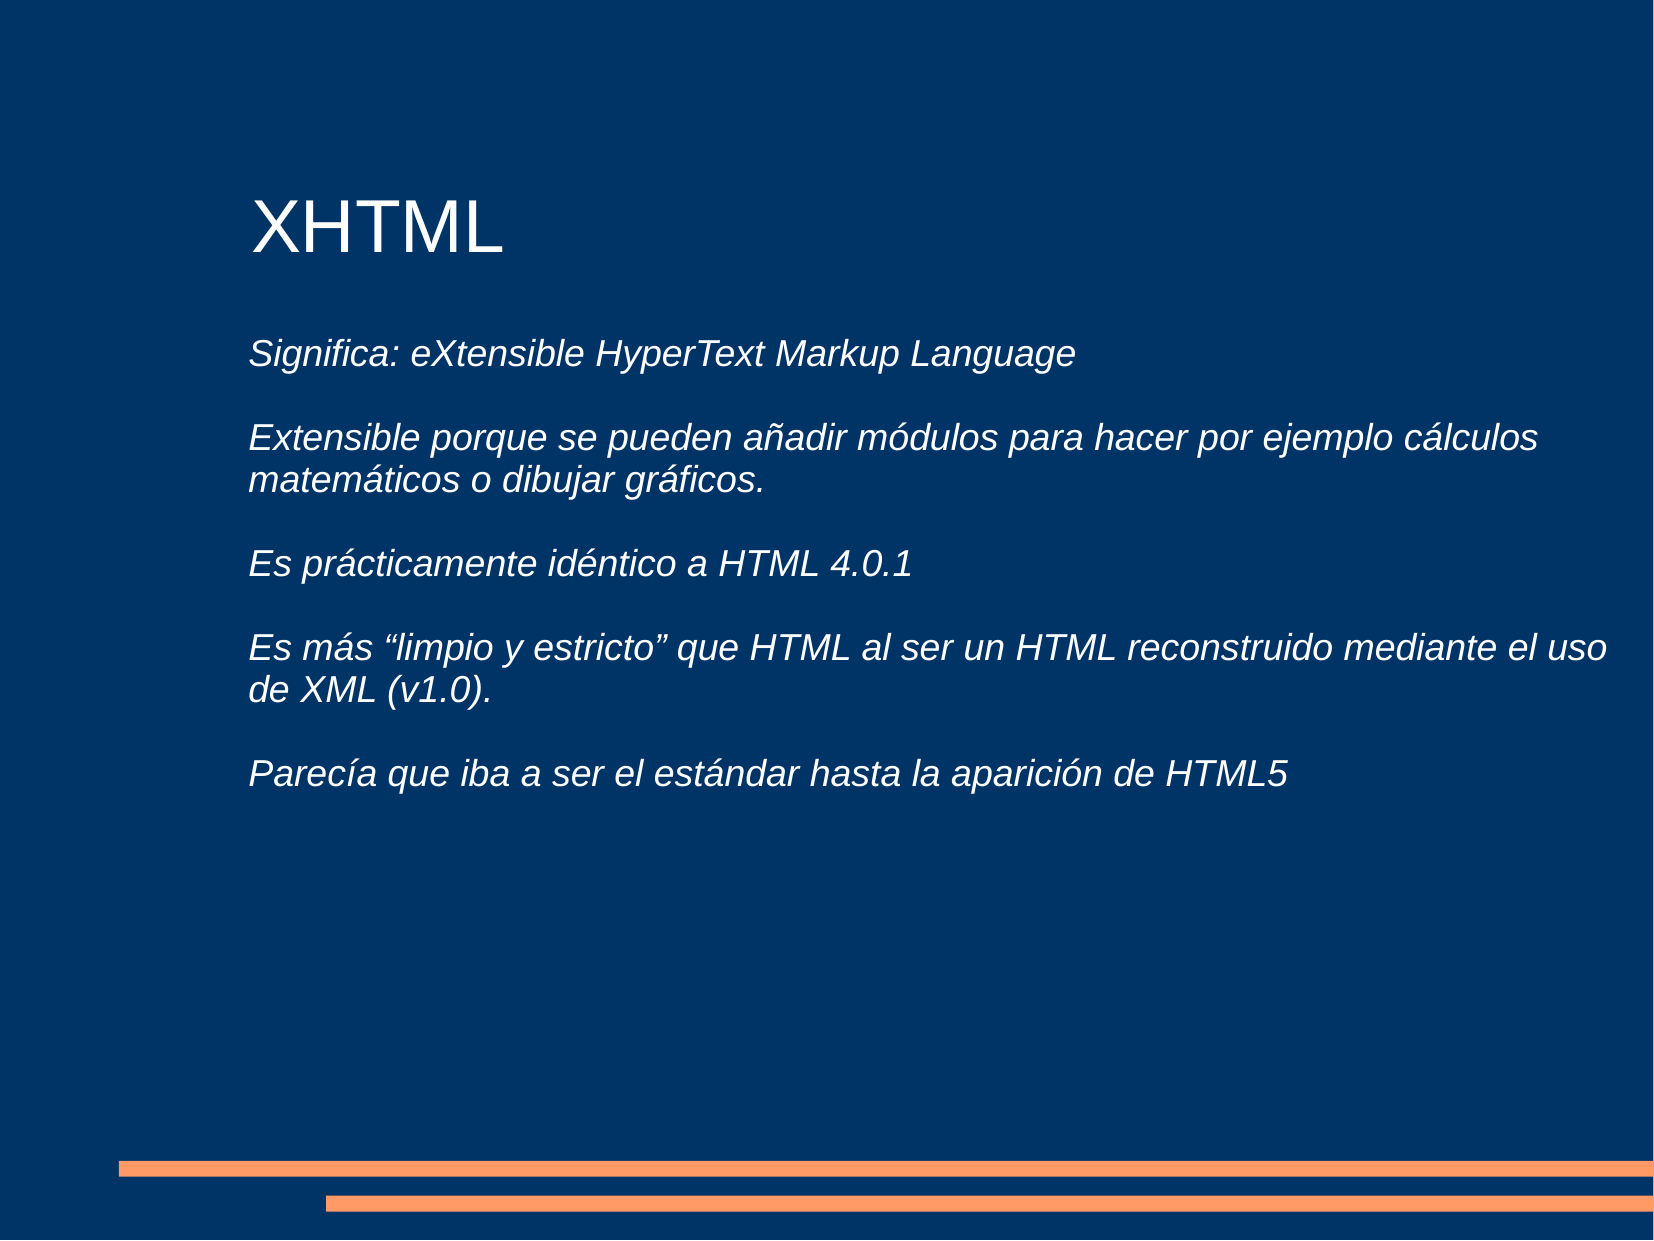

XHTML
Significa: eXtensible HyperText Markup Language
Extensible porque se pueden añadir módulos para hacer por ejemplo cálculos matemáticos o dibujar gráficos.
Es prácticamente idéntico a HTML 4.0.1
Es más “limpio y estricto” que HTML al ser un HTML reconstruido mediante el uso de XML (v1.0).
Parecía que iba a ser el estándar hasta la aparición de HTML5